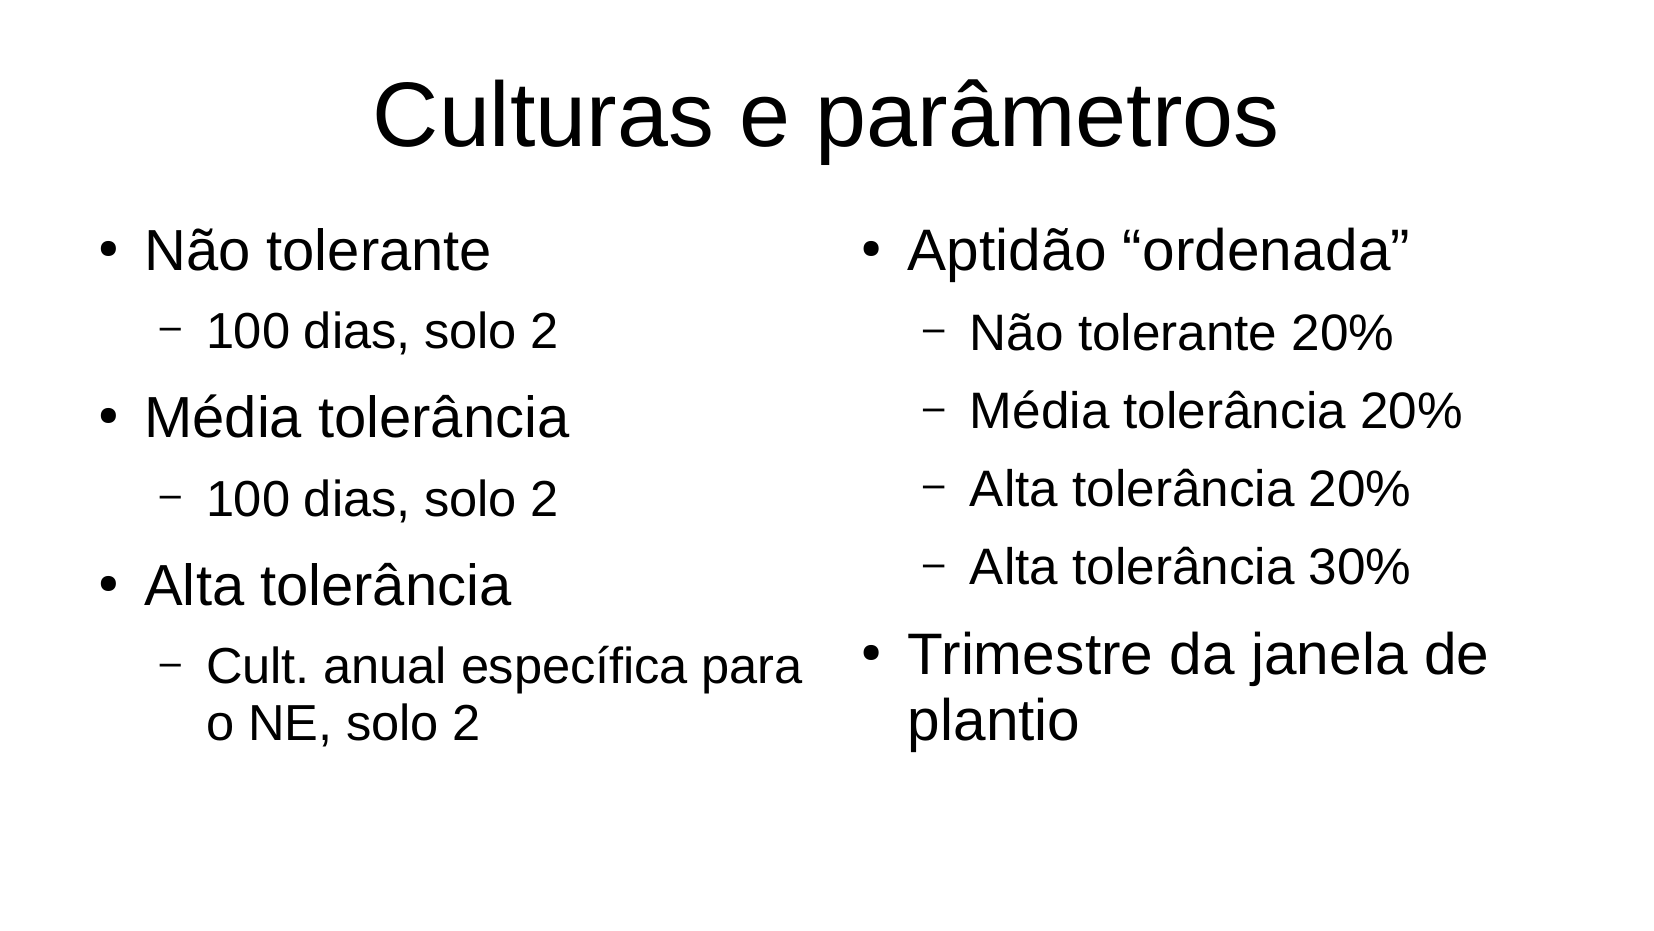

# Culturas e parâmetros
Não tolerante
100 dias, solo 2
Média tolerância
100 dias, solo 2
Alta tolerância
Cult. anual específica para o NE, solo 2
Aptidão “ordenada”
Não tolerante 20%
Média tolerância 20%
Alta tolerância 20%
Alta tolerância 30%
Trimestre da janela de plantio